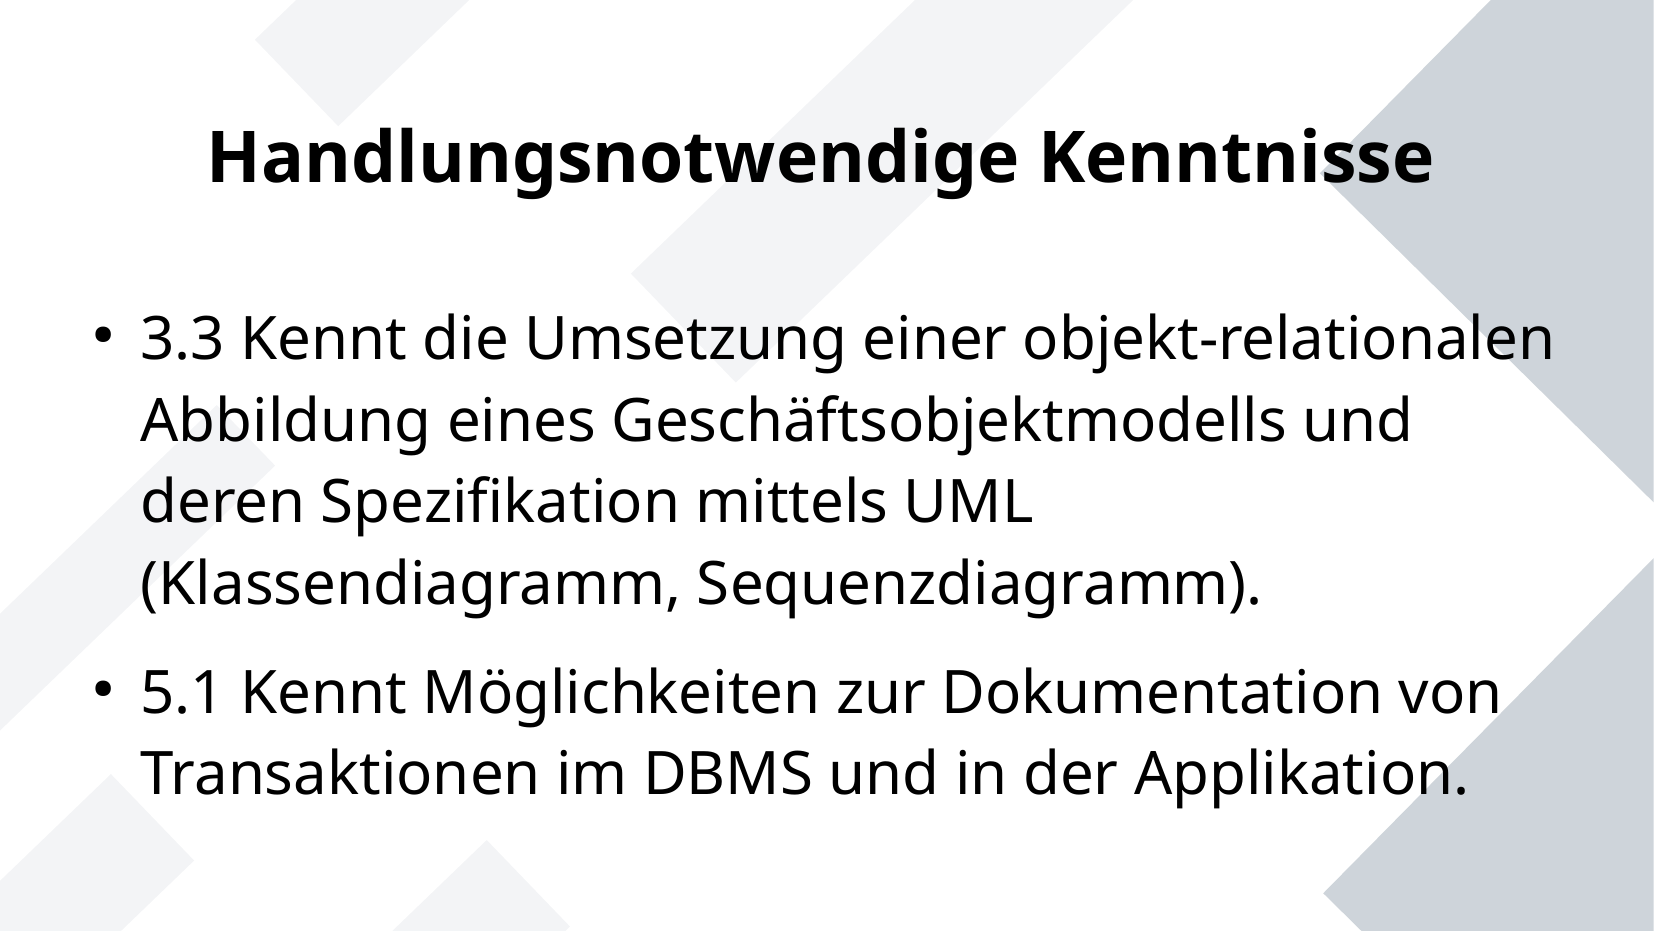

# Handlungsnotwendige Kenntnisse
3.3 Kennt die Umsetzung einer objekt-relationalen Abbildung eines Geschäftsobjektmodells und deren Spezifikation mittels UML (Klassendiagramm, Sequenzdiagramm).
5.1 Kennt Möglichkeiten zur Dokumentation von Transaktionen im DBMS und in der Applikation.